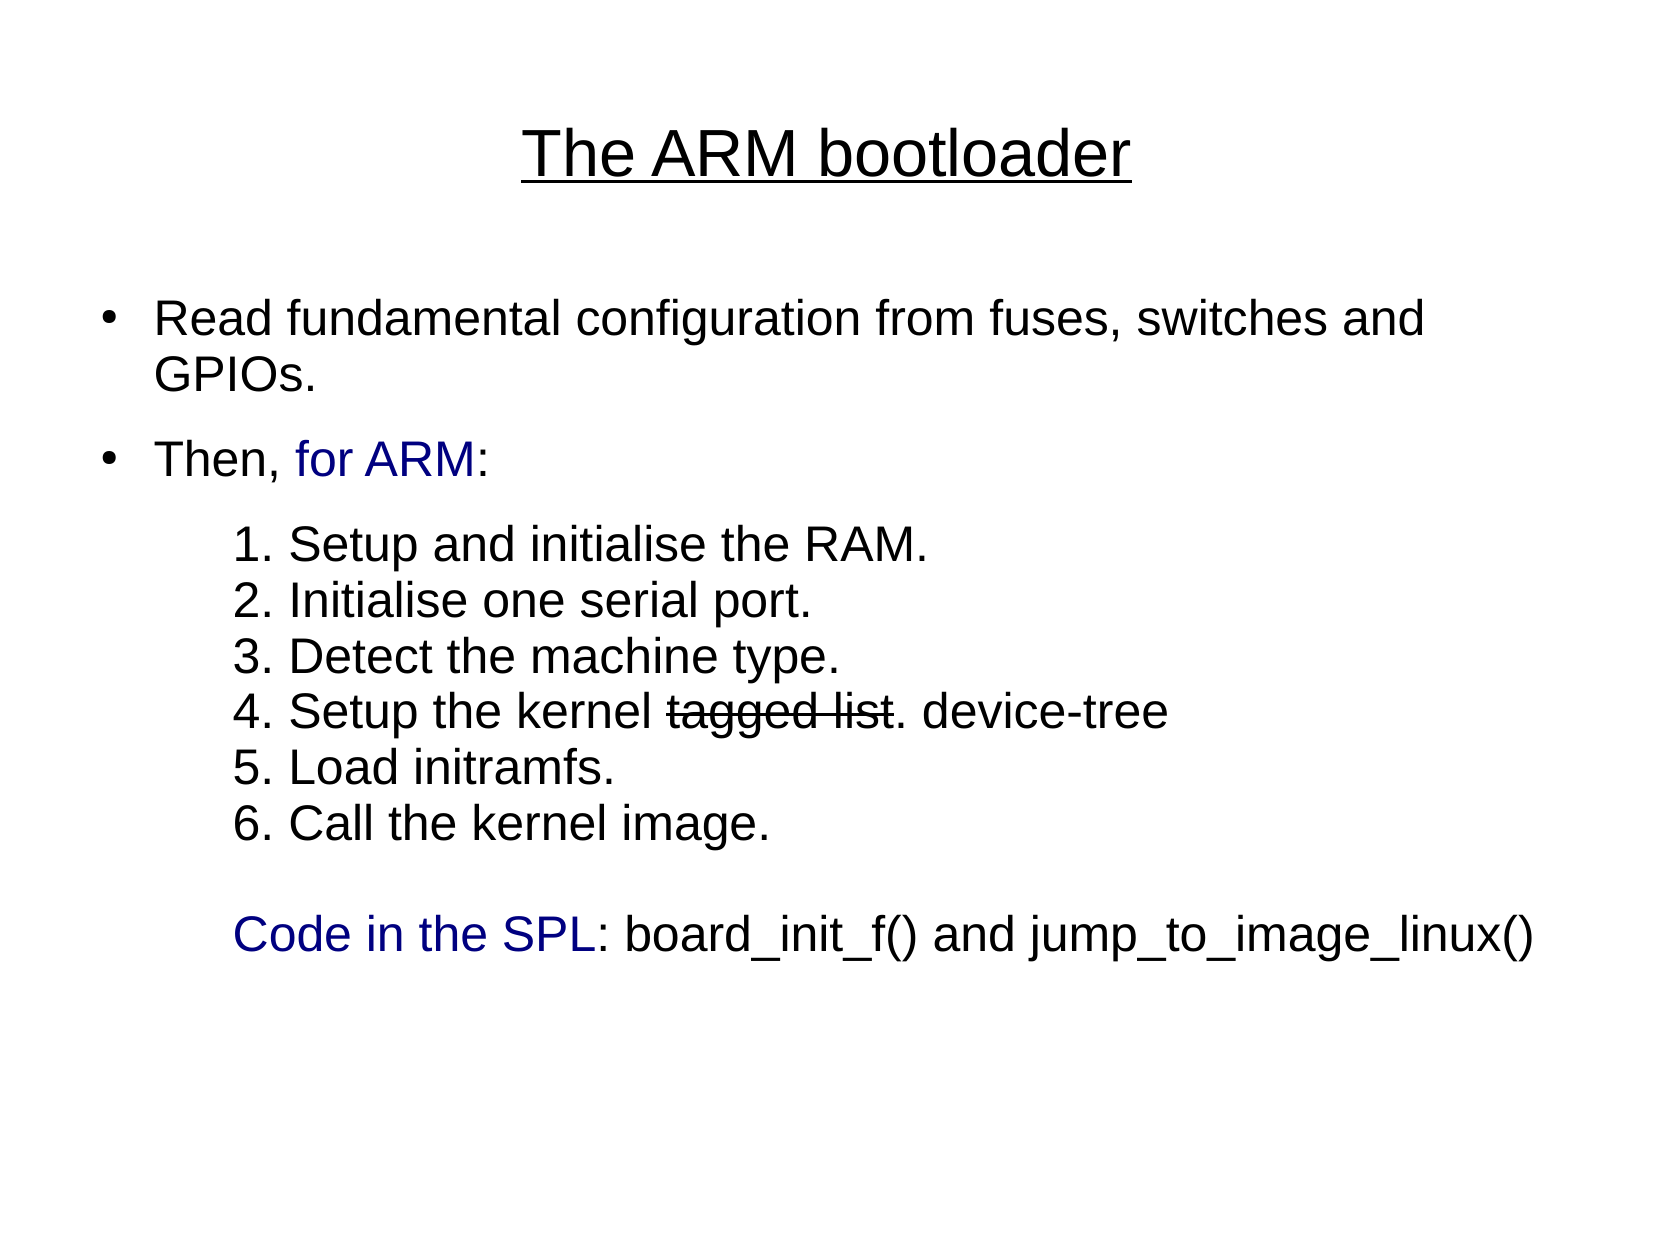

# The ARM bootloader
Read fundamental configuration from fuses, switches and GPIOs.
Then, for ARM:
1. Setup and initialise the RAM.
2. Initialise one serial port.
3. Detect the machine type.
4. Setup the kernel tagged list. device-tree
5. Load initramfs.
6. Call the kernel image.
Code in the SPL: board_init_f() and jump_to_image_linux()